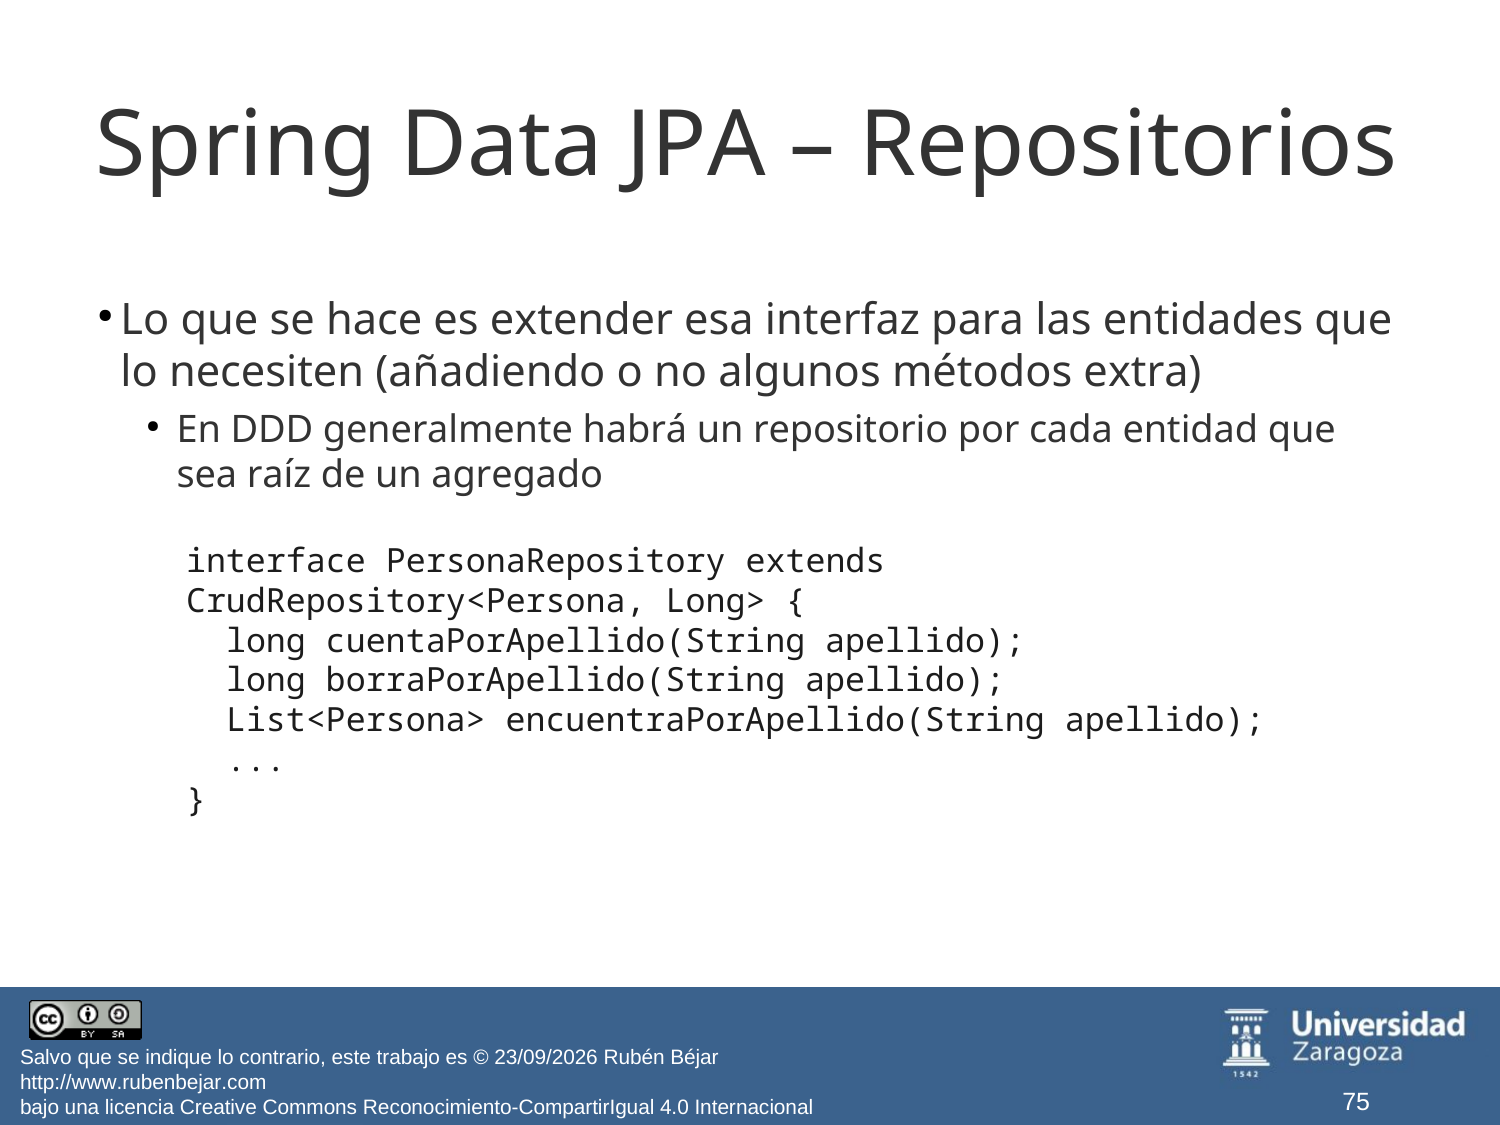

# Spring Data JPA – Repositorios
Lo que se hace es extender esa interfaz para las entidades que lo necesiten (añadiendo o no algunos métodos extra)
En DDD generalmente habrá un repositorio por cada entidad que sea raíz de un agregado
interface PersonaRepository extends CrudRepository<Persona, Long> {
 long cuentaPorApellido(String apellido);
 long borraPorApellido(String apellido);
 List<Persona> encuentraPorApellido(String apellido);
 ...
}